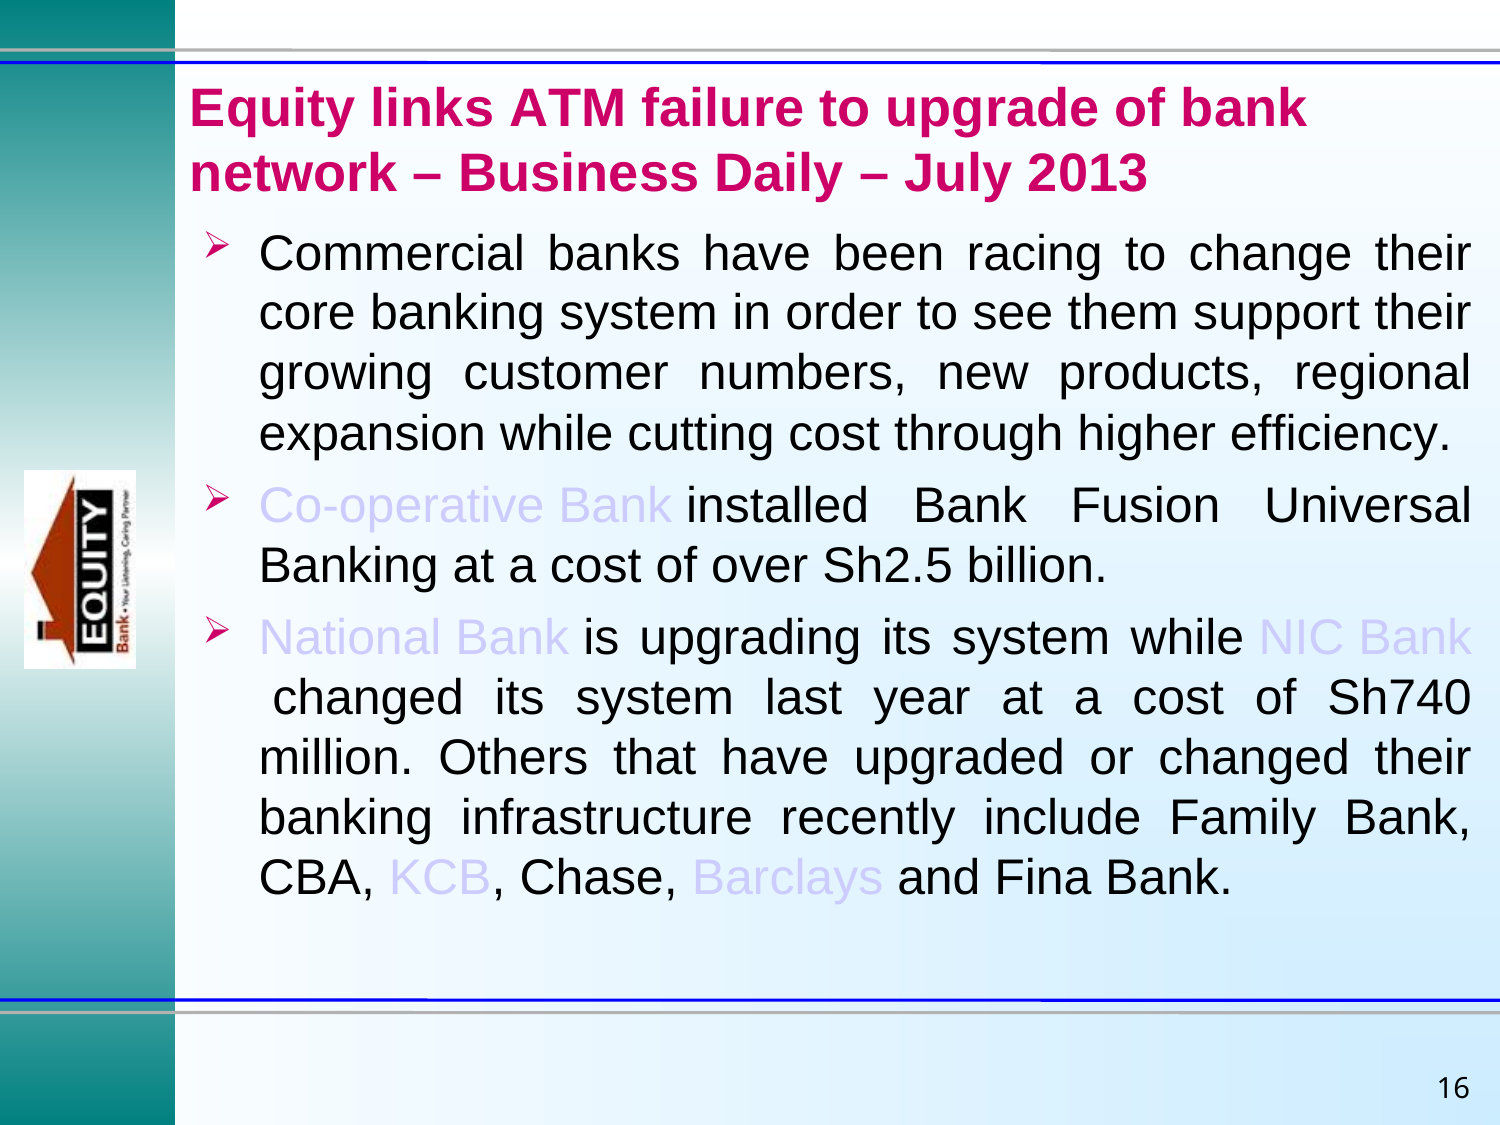

Equity links ATM failure to upgrade of bank network – Business Daily – July 2013
Commercial banks have been racing to change their core banking system in order to see them support their growing customer numbers, new products, regional expansion while cutting cost through higher efficiency.
Co-operative Bank installed Bank Fusion Universal Banking at a cost of over Sh2.5 billion.
National Bank is upgrading its system while NIC Bank changed its system last year at a cost of Sh740 million. Others that have upgraded or changed their banking infrastructure recently include Family Bank, CBA, KCB, Chase, Barclays and Fina Bank.